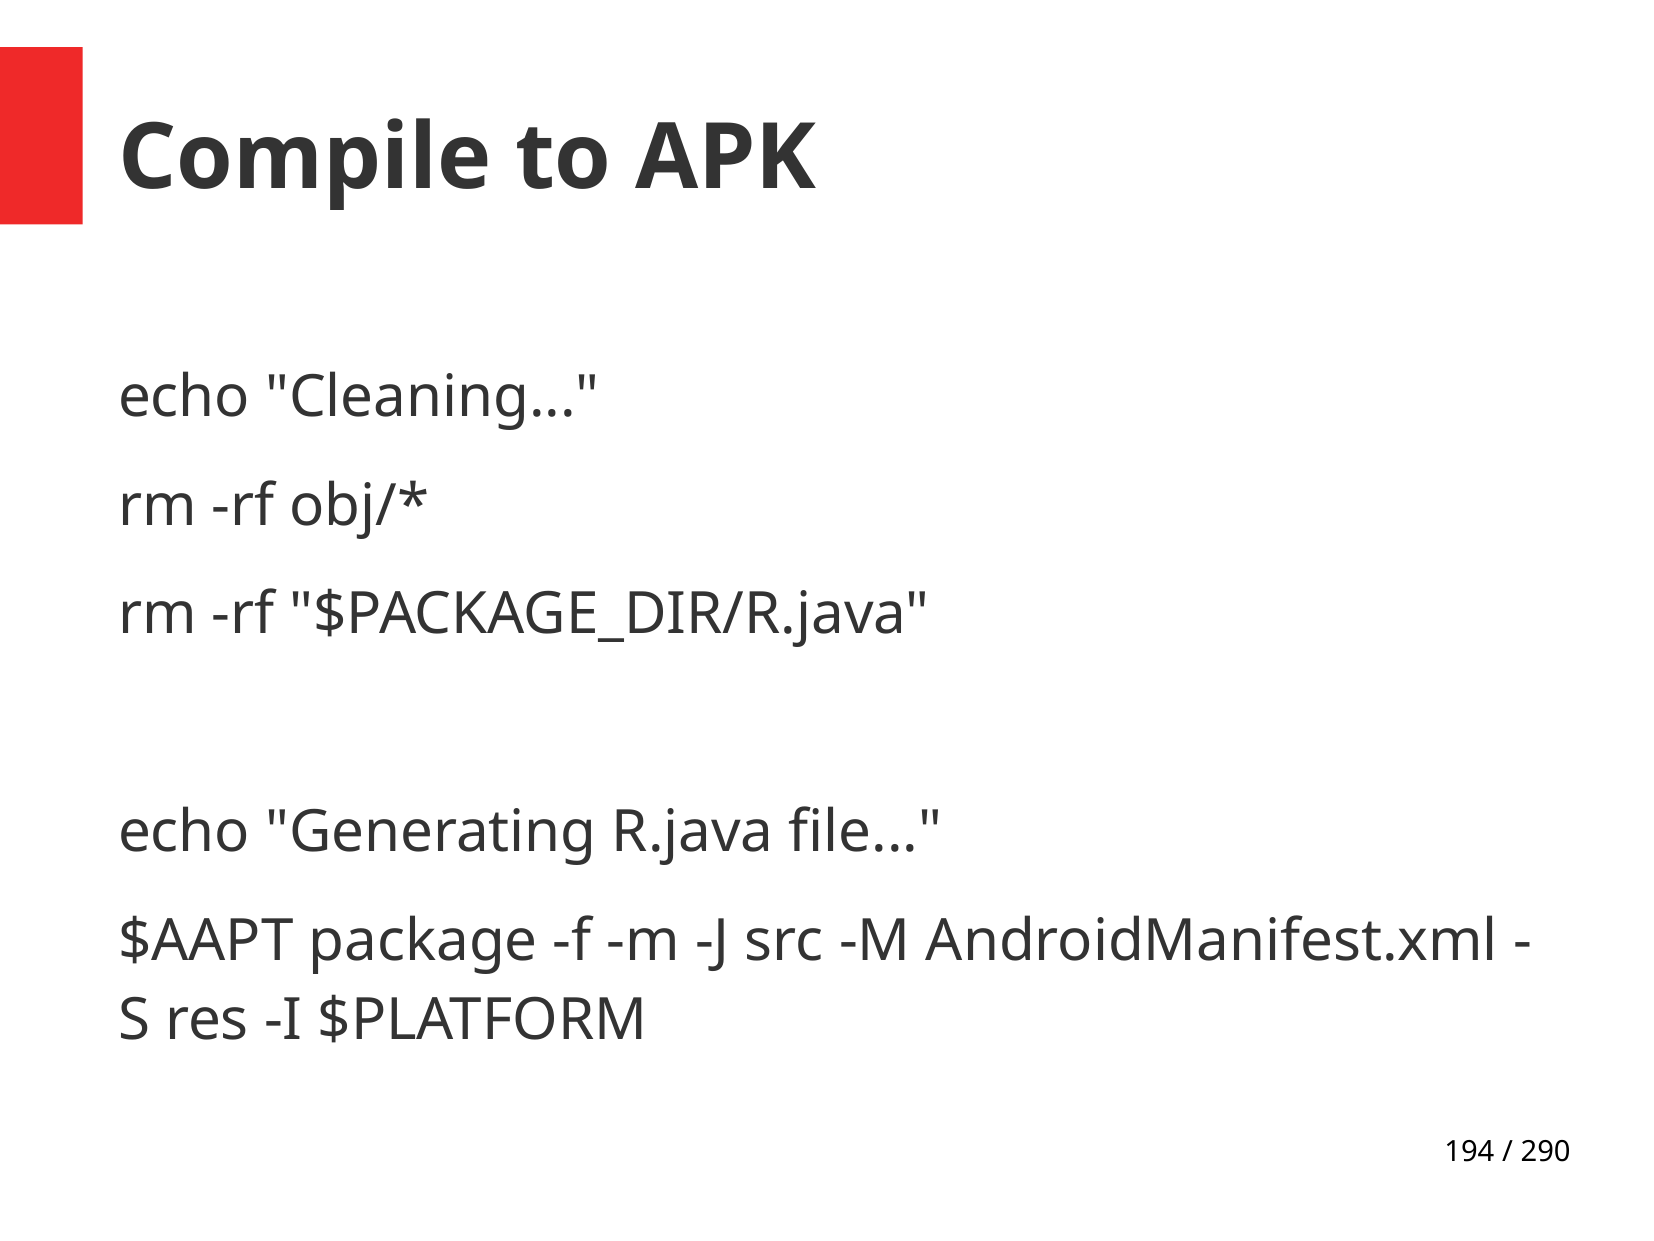

# Compile to APK
echo "Cleaning..."
rm -rf obj/*
rm -rf "$PACKAGE_DIR/R.java"
echo "Generating R.java file..."
$AAPT package -f -m -J src -M AndroidManifest.xml -S res -I $PLATFORM
194